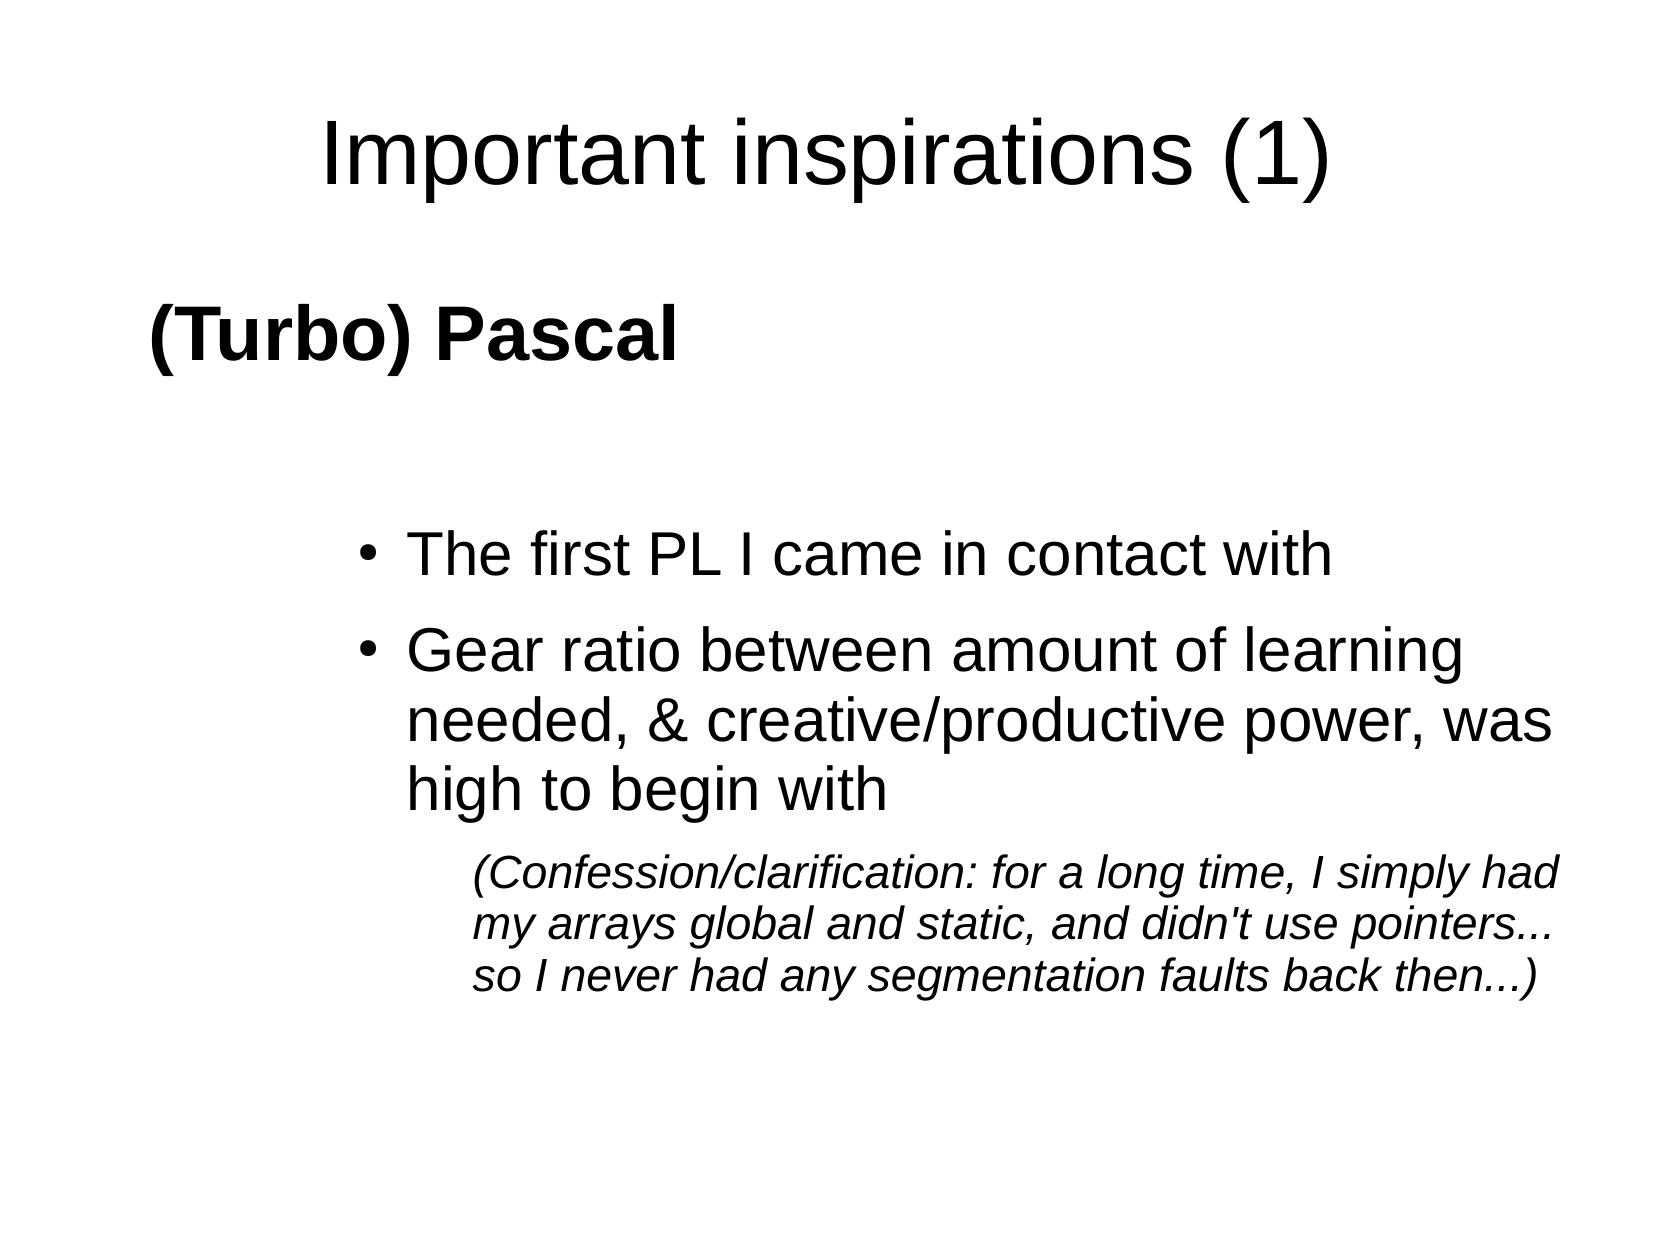

# Important inspirations (1)
(Turbo) Pascal
The first PL I came in contact with
Gear ratio between amount of learning needed, & creative/productive power, was high to begin with
(Confession/clarification: for a long time, I simply had my arrays global and static, and didn't use pointers... so I never had any segmentation faults back then...)